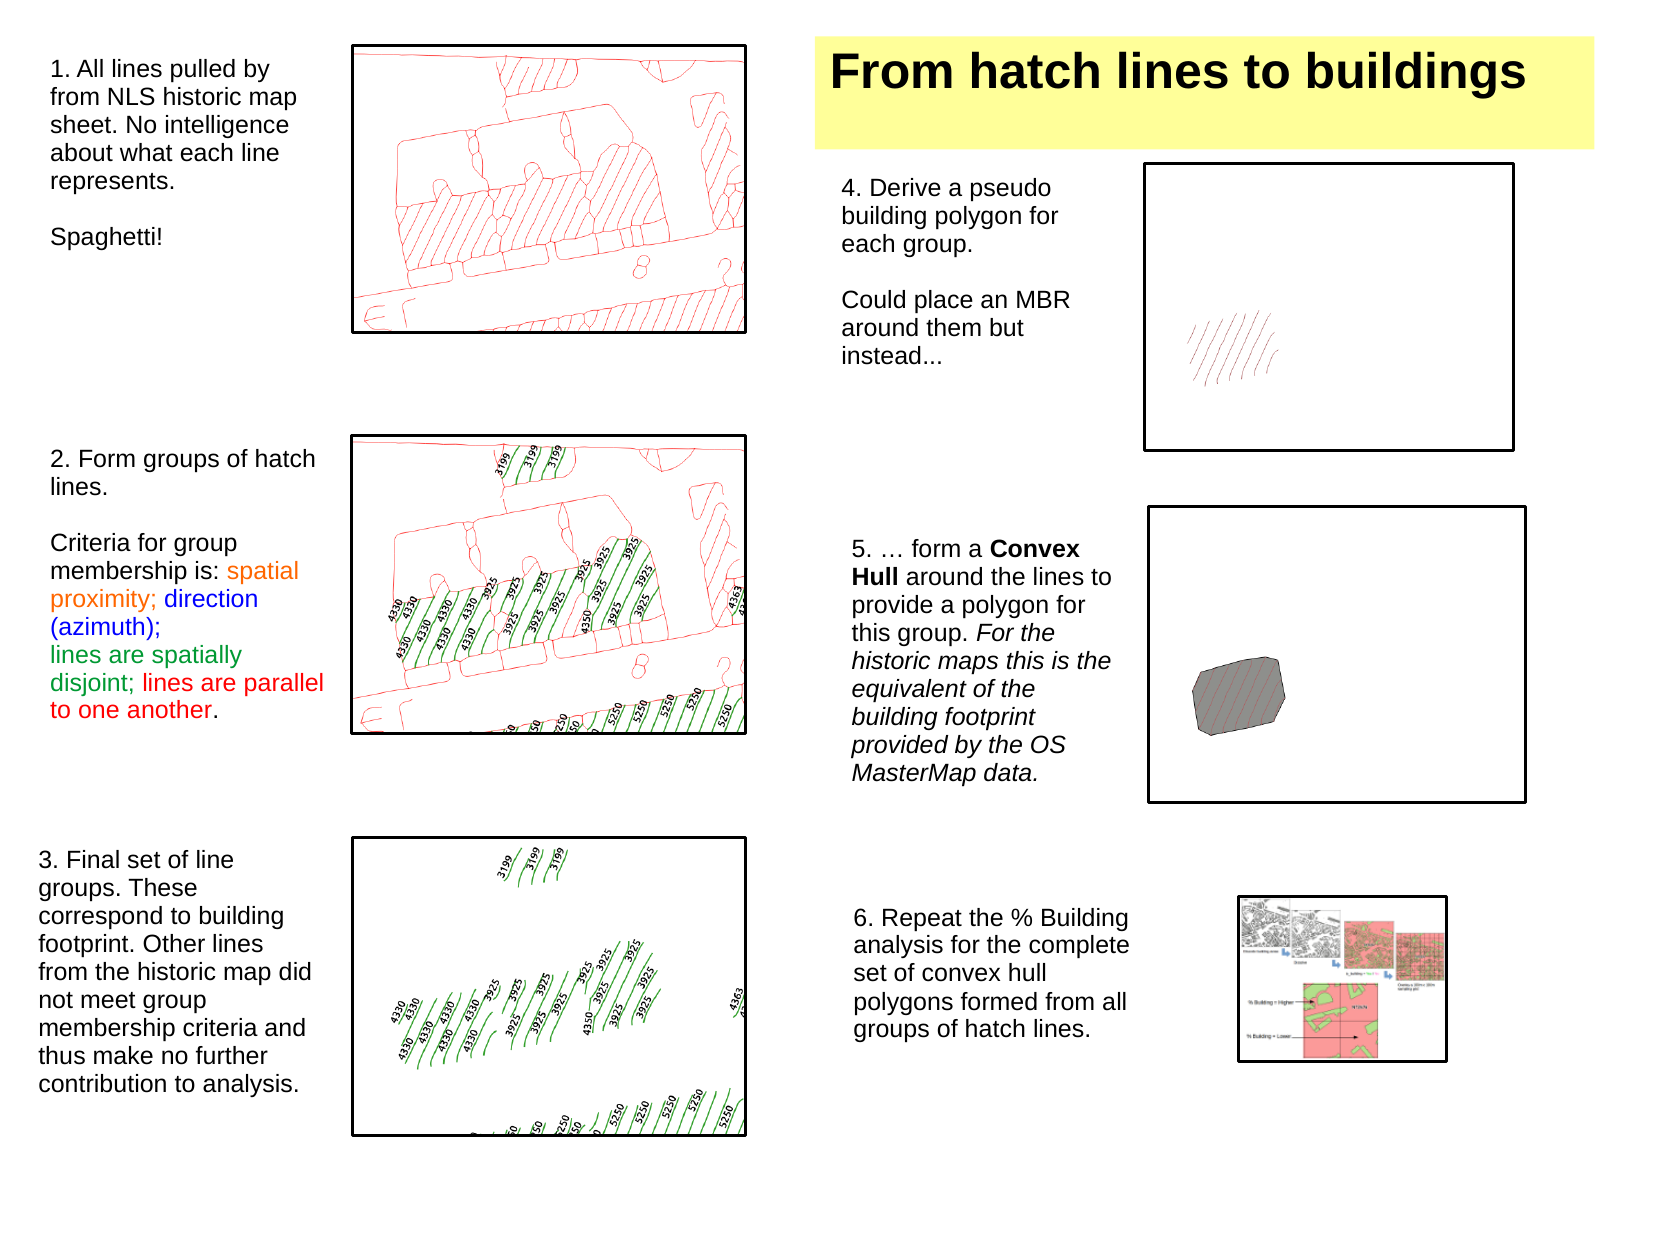

From hatch lines to buildings
1. All lines pulled by from NLS historic map sheet. No intelligence about what each line represents.
Spaghetti!
4. Derive a pseudo building polygon for each group.
Could place an MBR around them but instead...
2. Form groups of hatch lines.
Criteria for group membership is: spatial proximity; direction (azimuth);
lines are spatially disjoint; lines are parallel to one another.
5. … form a Convex Hull around the lines to provide a polygon for this group. For the historic maps this is the equivalent of the building footprint provided by the OS MasterMap data.
3. Final set of line groups. These correspond to building footprint. Other lines from the historic map did not meet group membership criteria and thus make no further contribution to analysis.
6. Repeat the % Building analysis for the complete set of convex hull polygons formed from all groups of hatch lines.